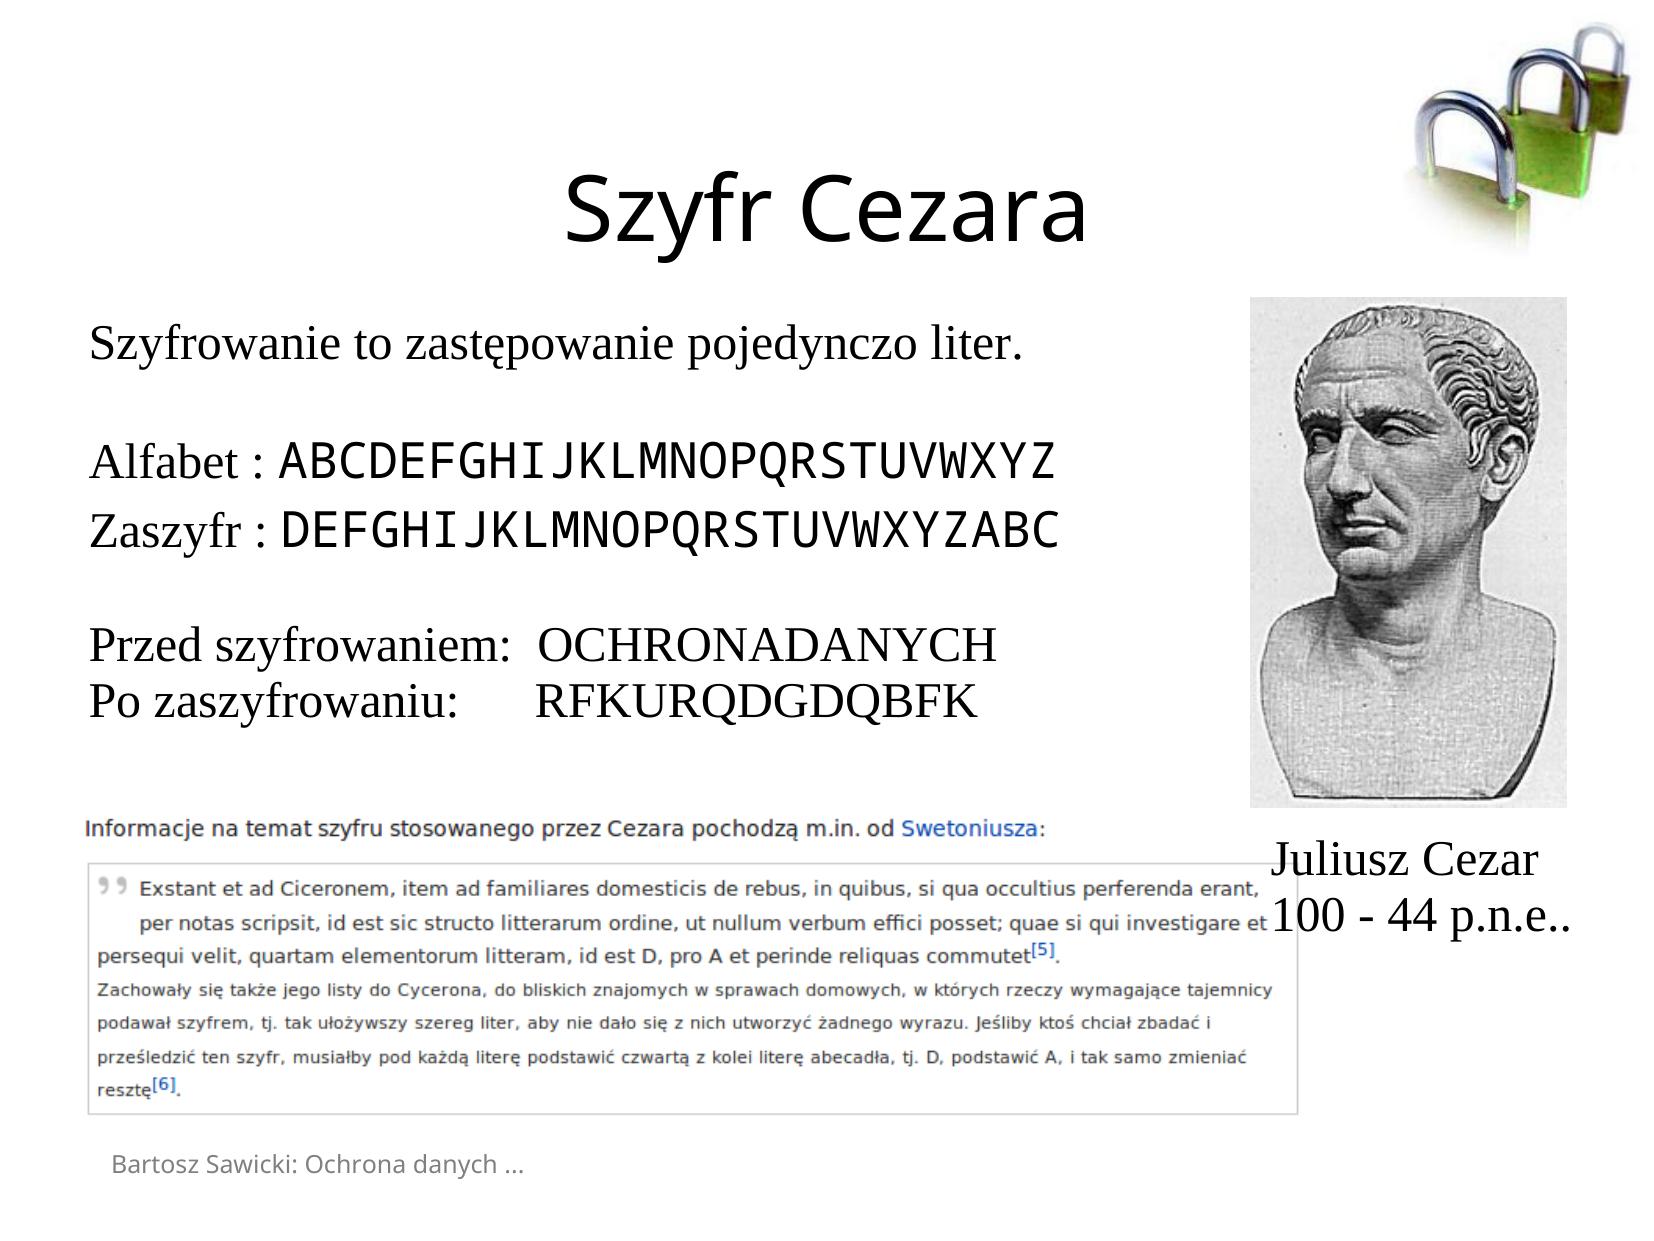

# Szyfr Cezara
Szyfrowanie to zastępowanie pojedynczo liter.
Alfabet : ABCDEFGHIJKLMNOPQRSTUVWXYZ
Zaszyfr : DEFGHIJKLMNOPQRSTUVWXYZABC
Przed szyfrowaniem: OCHRONADANYCH
Po zaszyfrowaniu: RFKURQDGDQBFK
Juliusz Cezar
100 - 44 p.n.e..